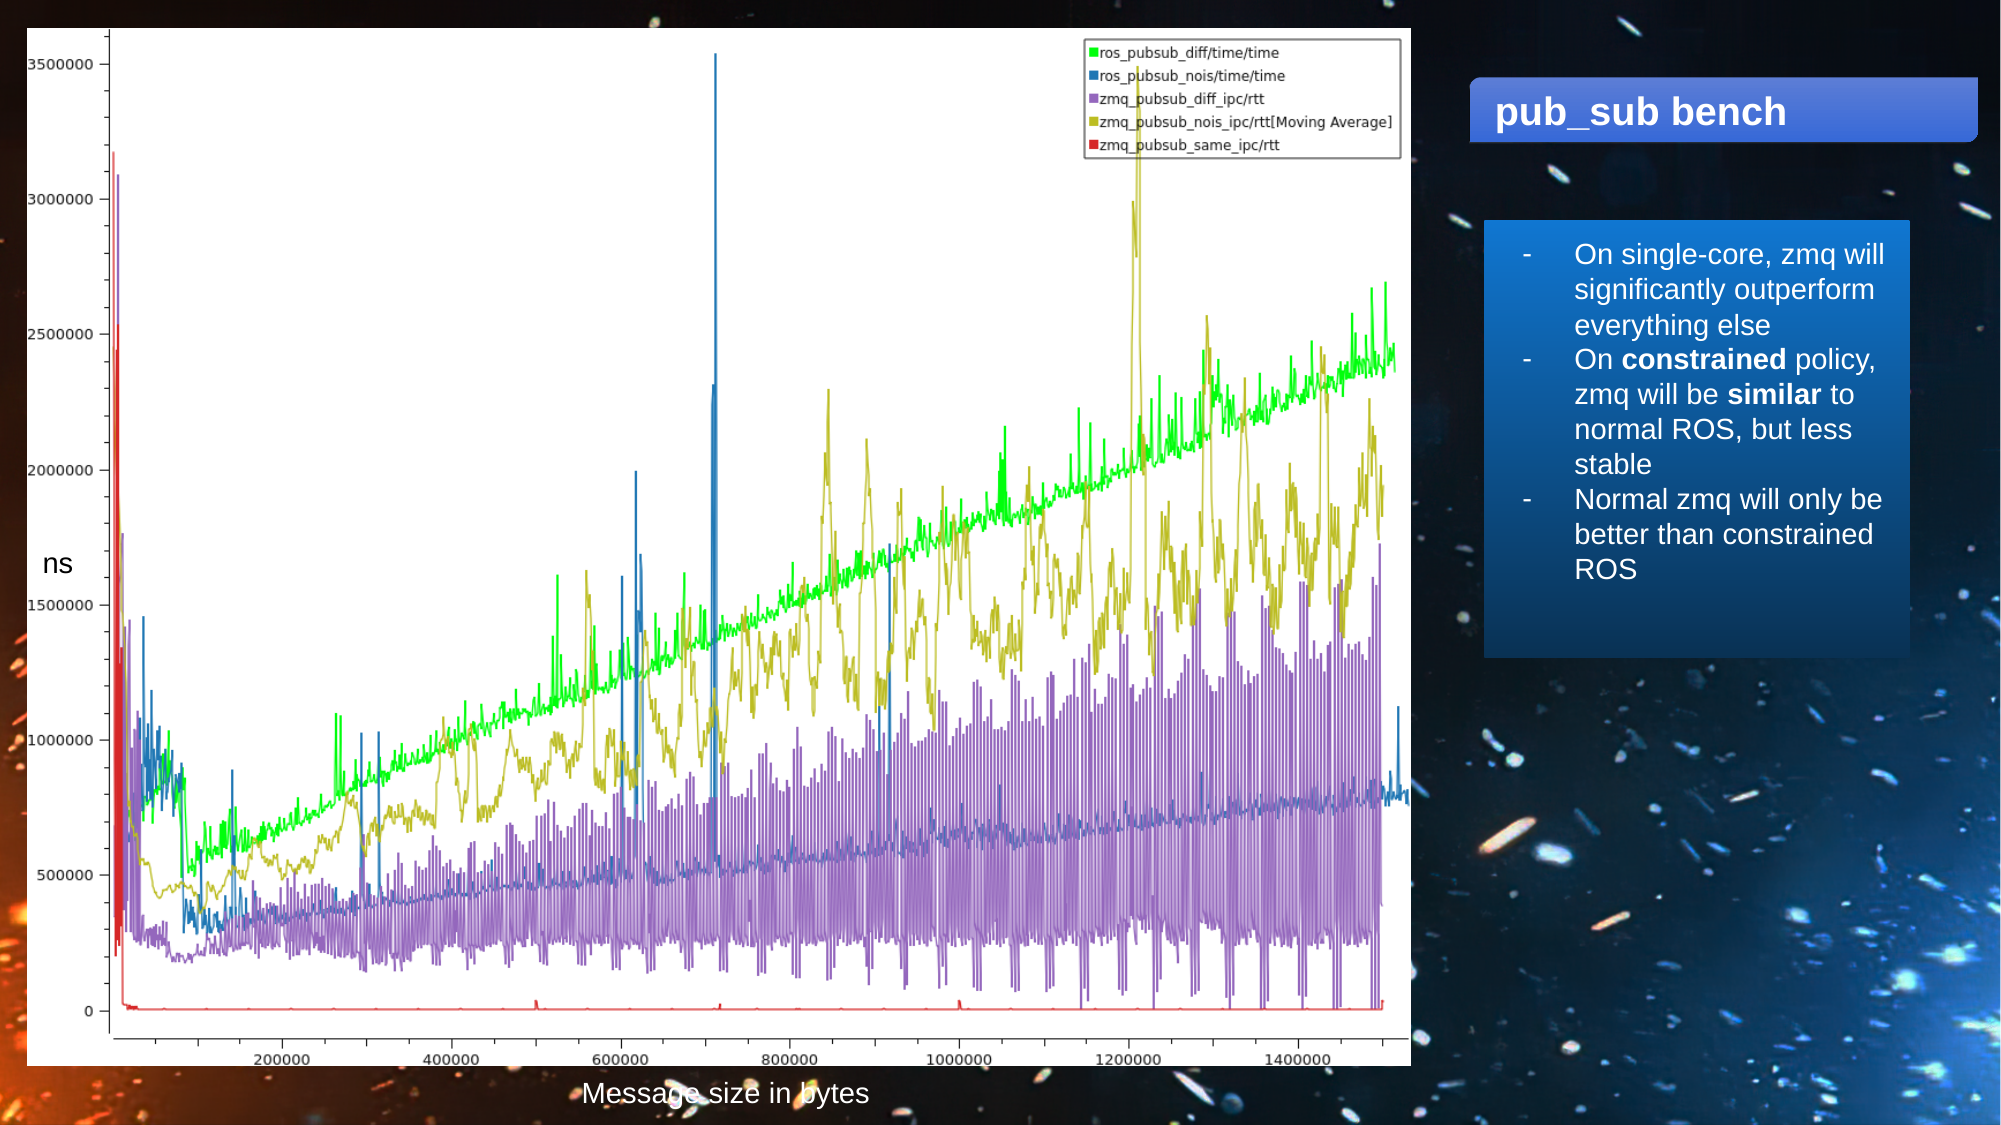

pub_sub bench
On single-core, zmq will significantly outperform everything else
On constrained policy,
zmq will be similar to normal ROS, but less stable
Normal zmq will only be better than constrained ROS
ns
Message size in bytes